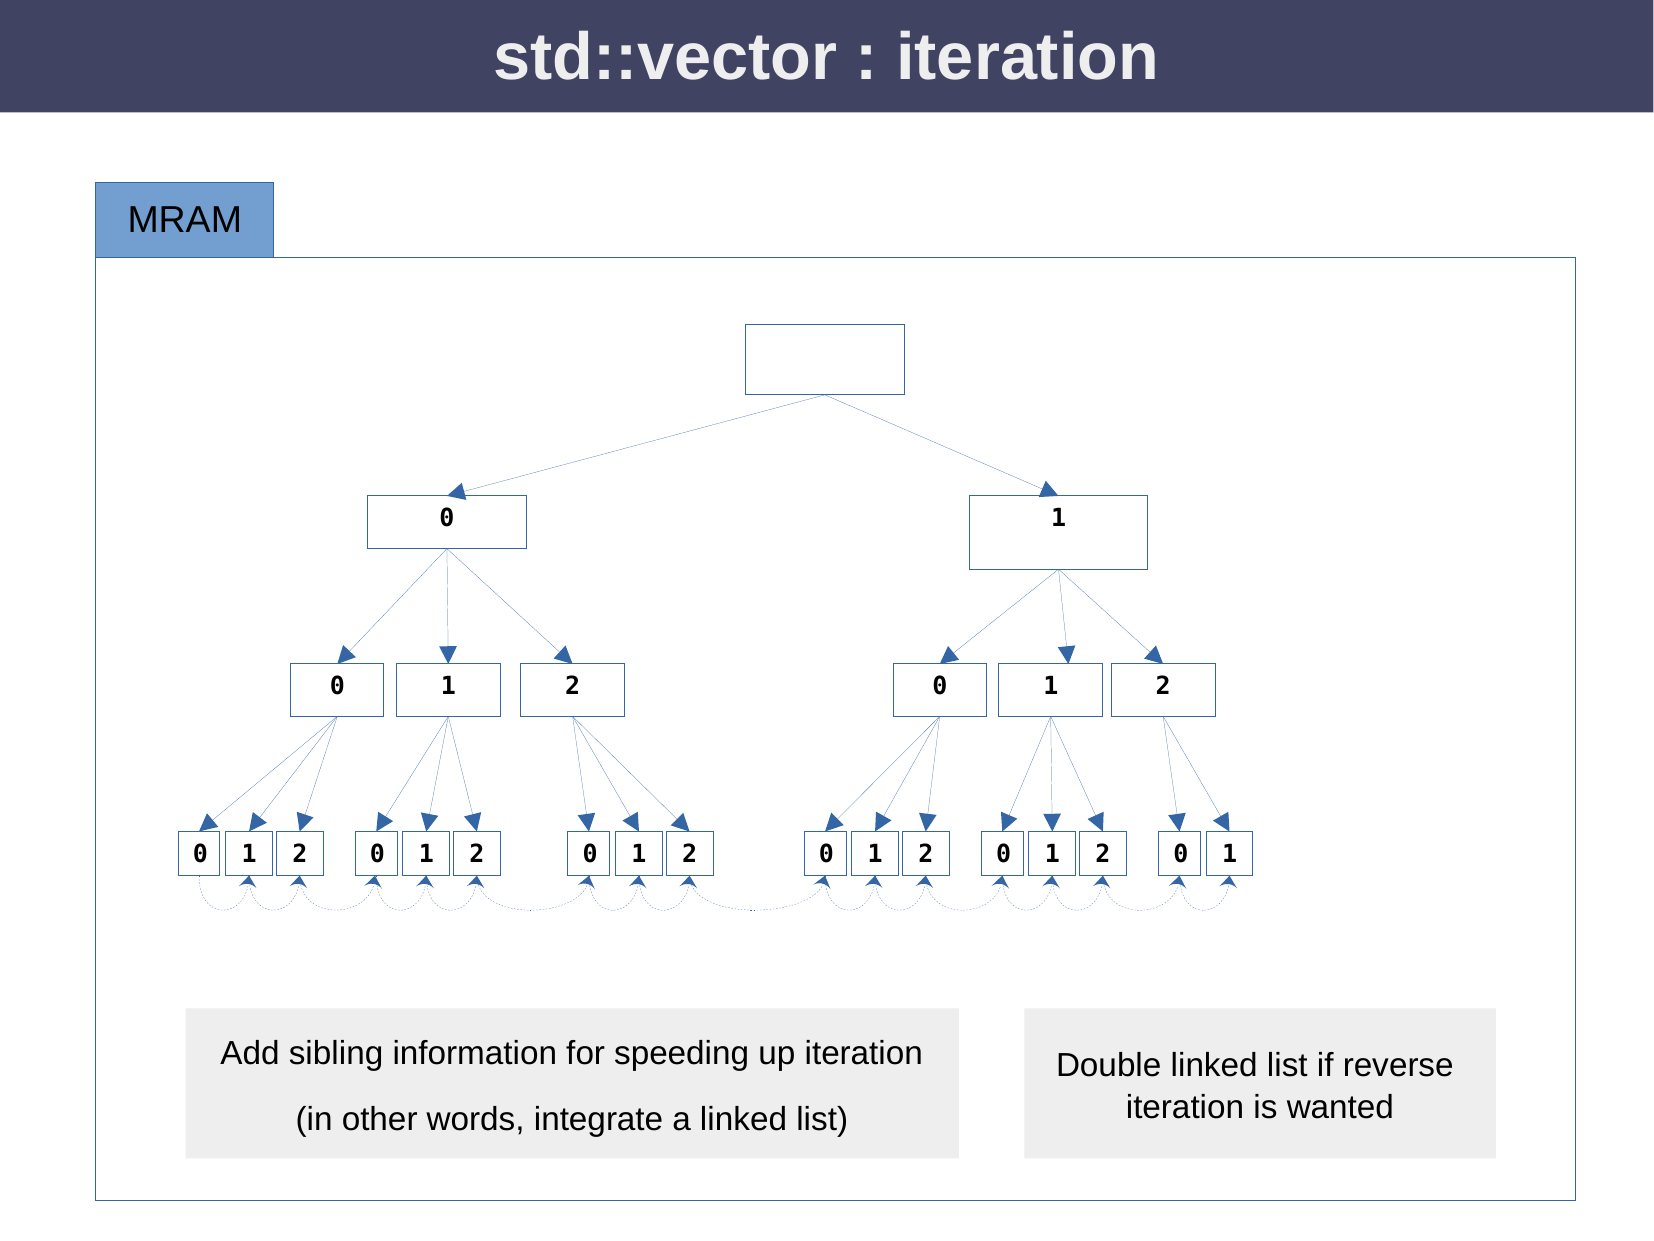

std::vector : iteration
MRAM
0
1
0
1
2
0
1
2
0
1
2
0
1
2
0
1
2
0
1
2
0
1
2
0
1
Add sibling information for speeding up iteration
(in other words, integrate a linked list)
Double linked list if reverse
iteration is wanted